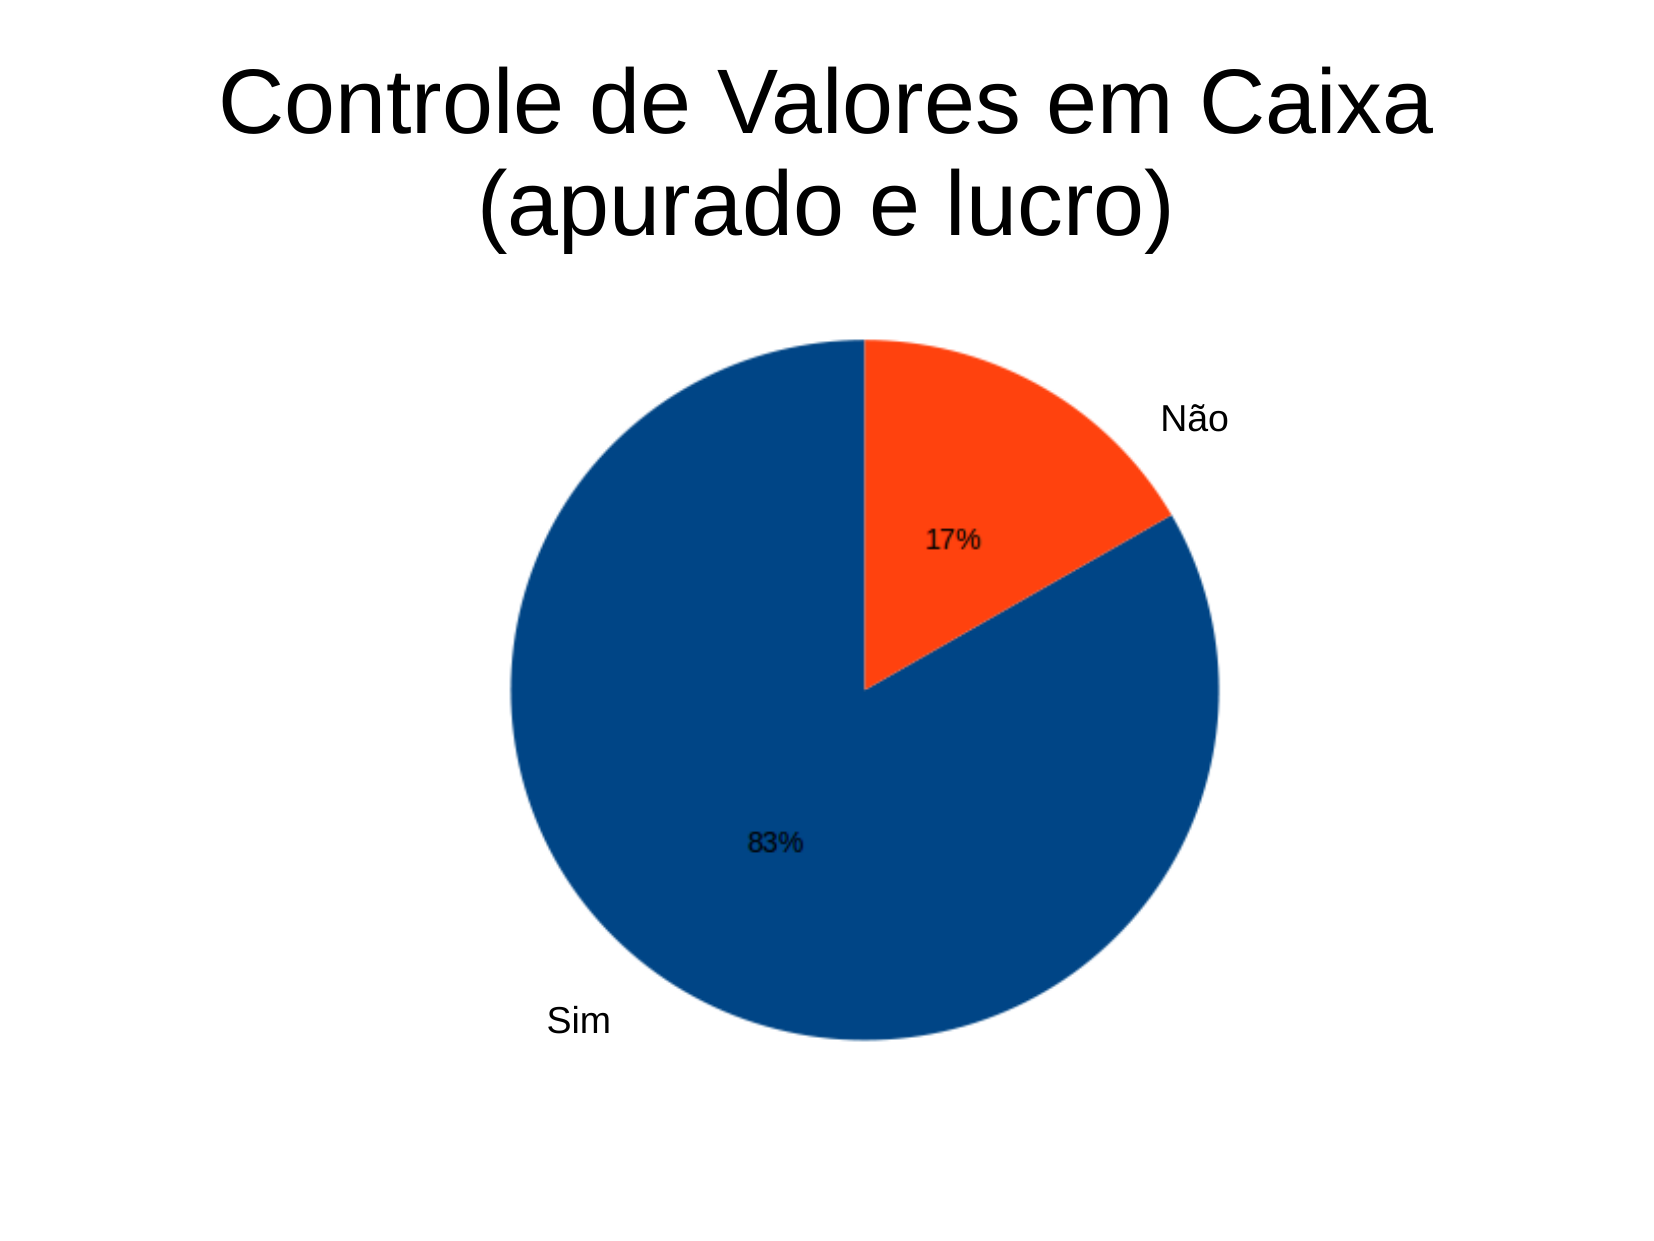

# Controle de Valores em Caixa (apurado e lucro)
Não
Sim